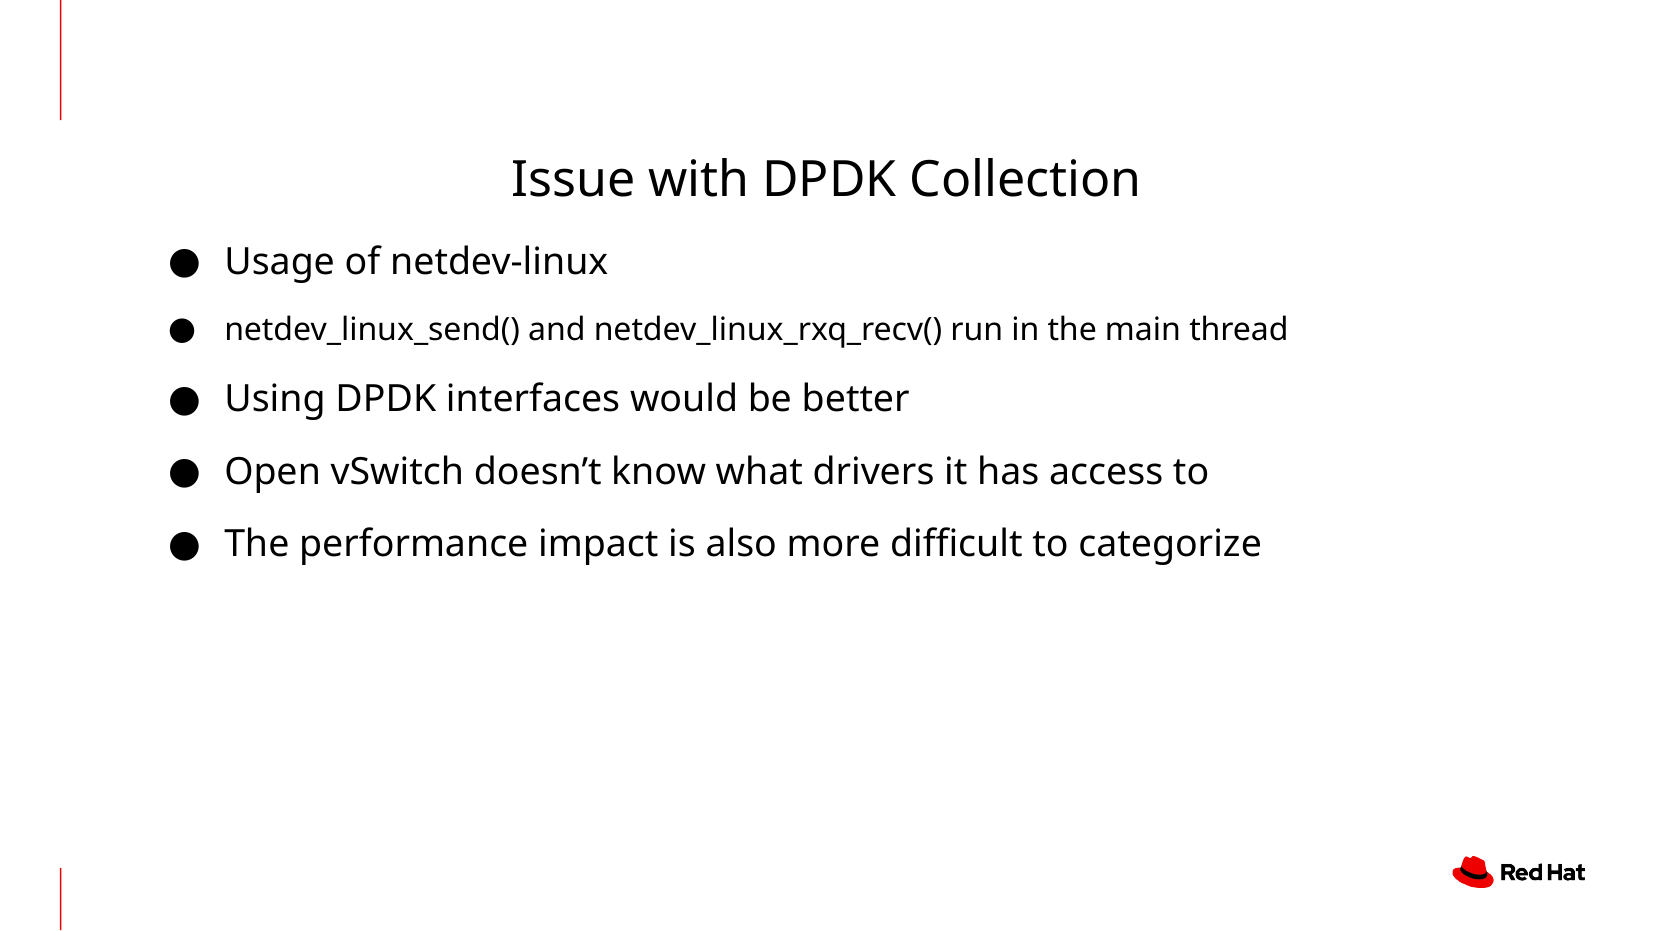

# Issue with DPDK Collection
Usage of netdev-linux
netdev_linux_send() and netdev_linux_rxq_recv() run in the main thread
Using DPDK interfaces would be better
Open vSwitch doesn’t know what drivers it has access to
The performance impact is also more difficult to categorize